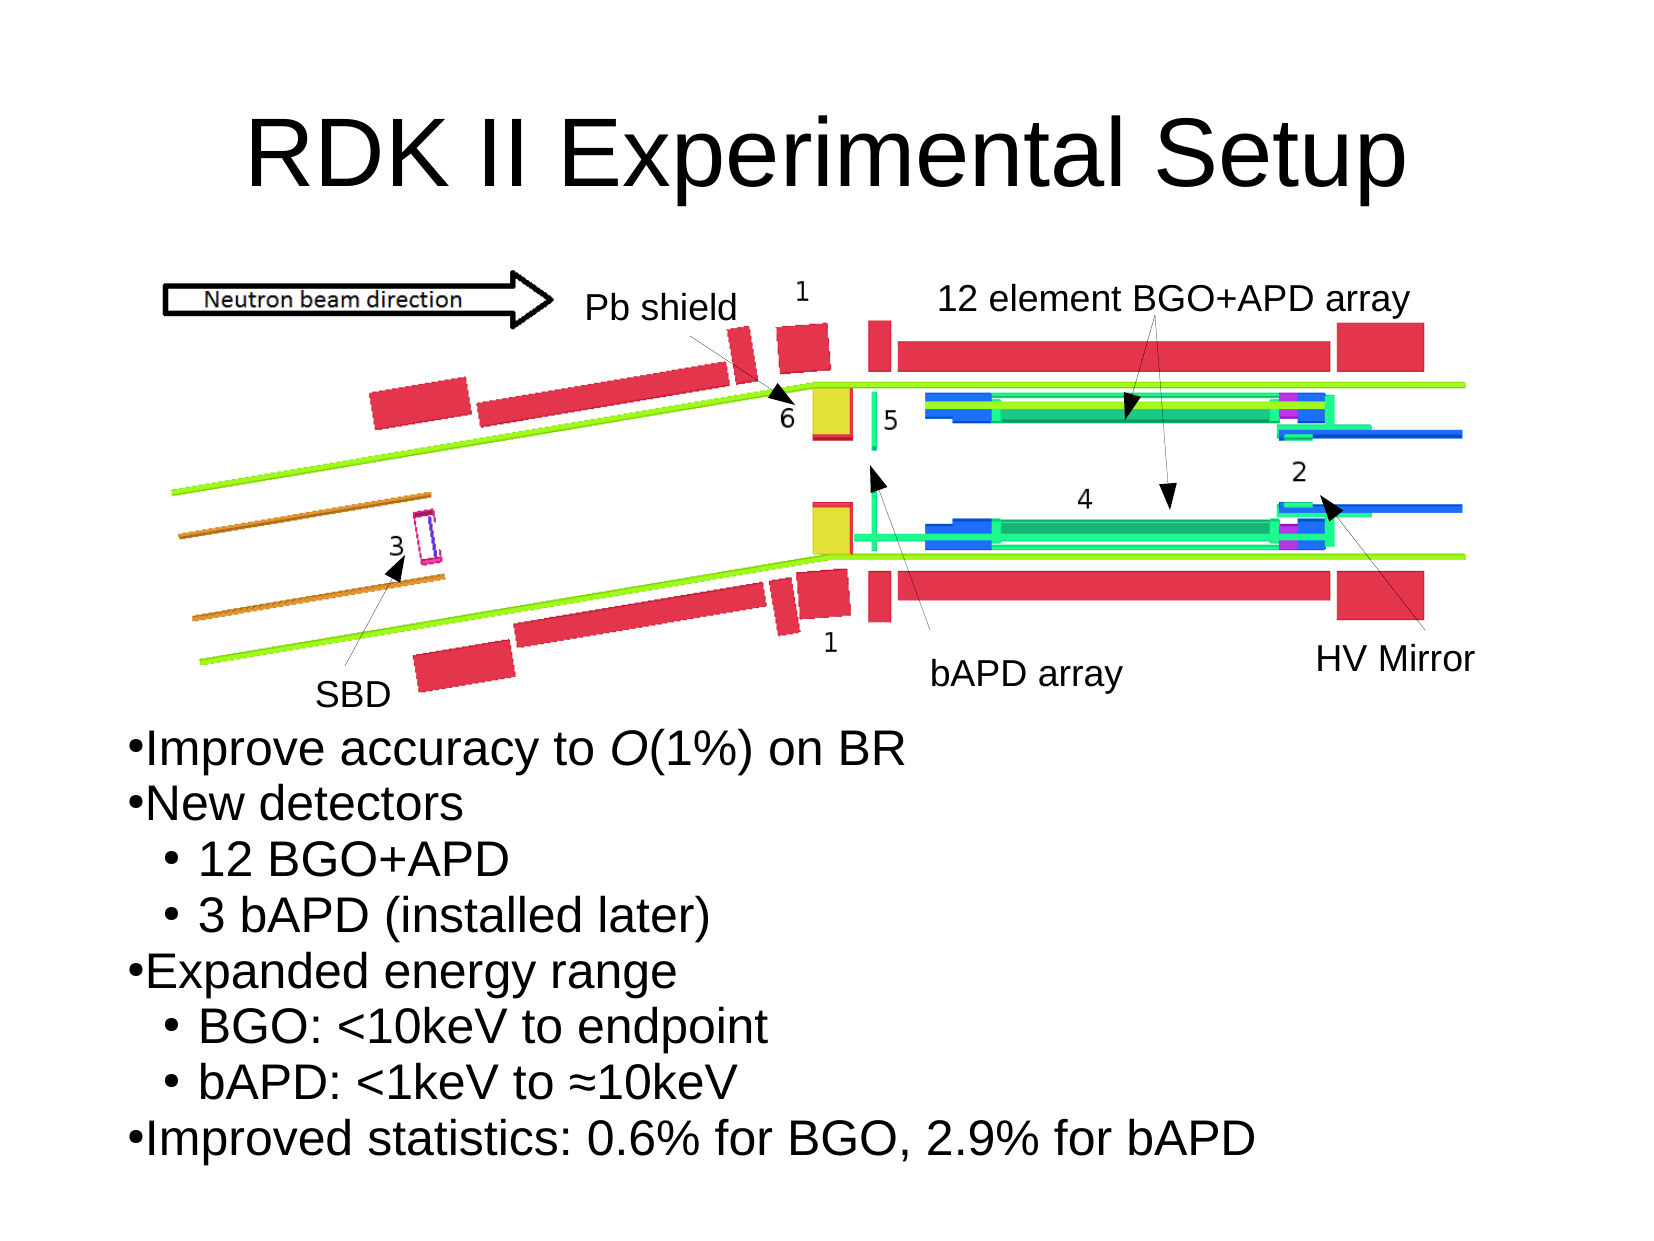

# RDK II Experimental Setup
12 element BGO+APD array
Pb shield
HV Mirror
bAPD array
SBD
Improve accuracy to O(1%) on BR
New detectors
12 BGO+APD
3 bAPD (installed later)
Expanded energy range
BGO: <10keV to endpoint
bAPD: <1keV to ≈10keV
Improved statistics: 0.6% for BGO, 2.9% for bAPD